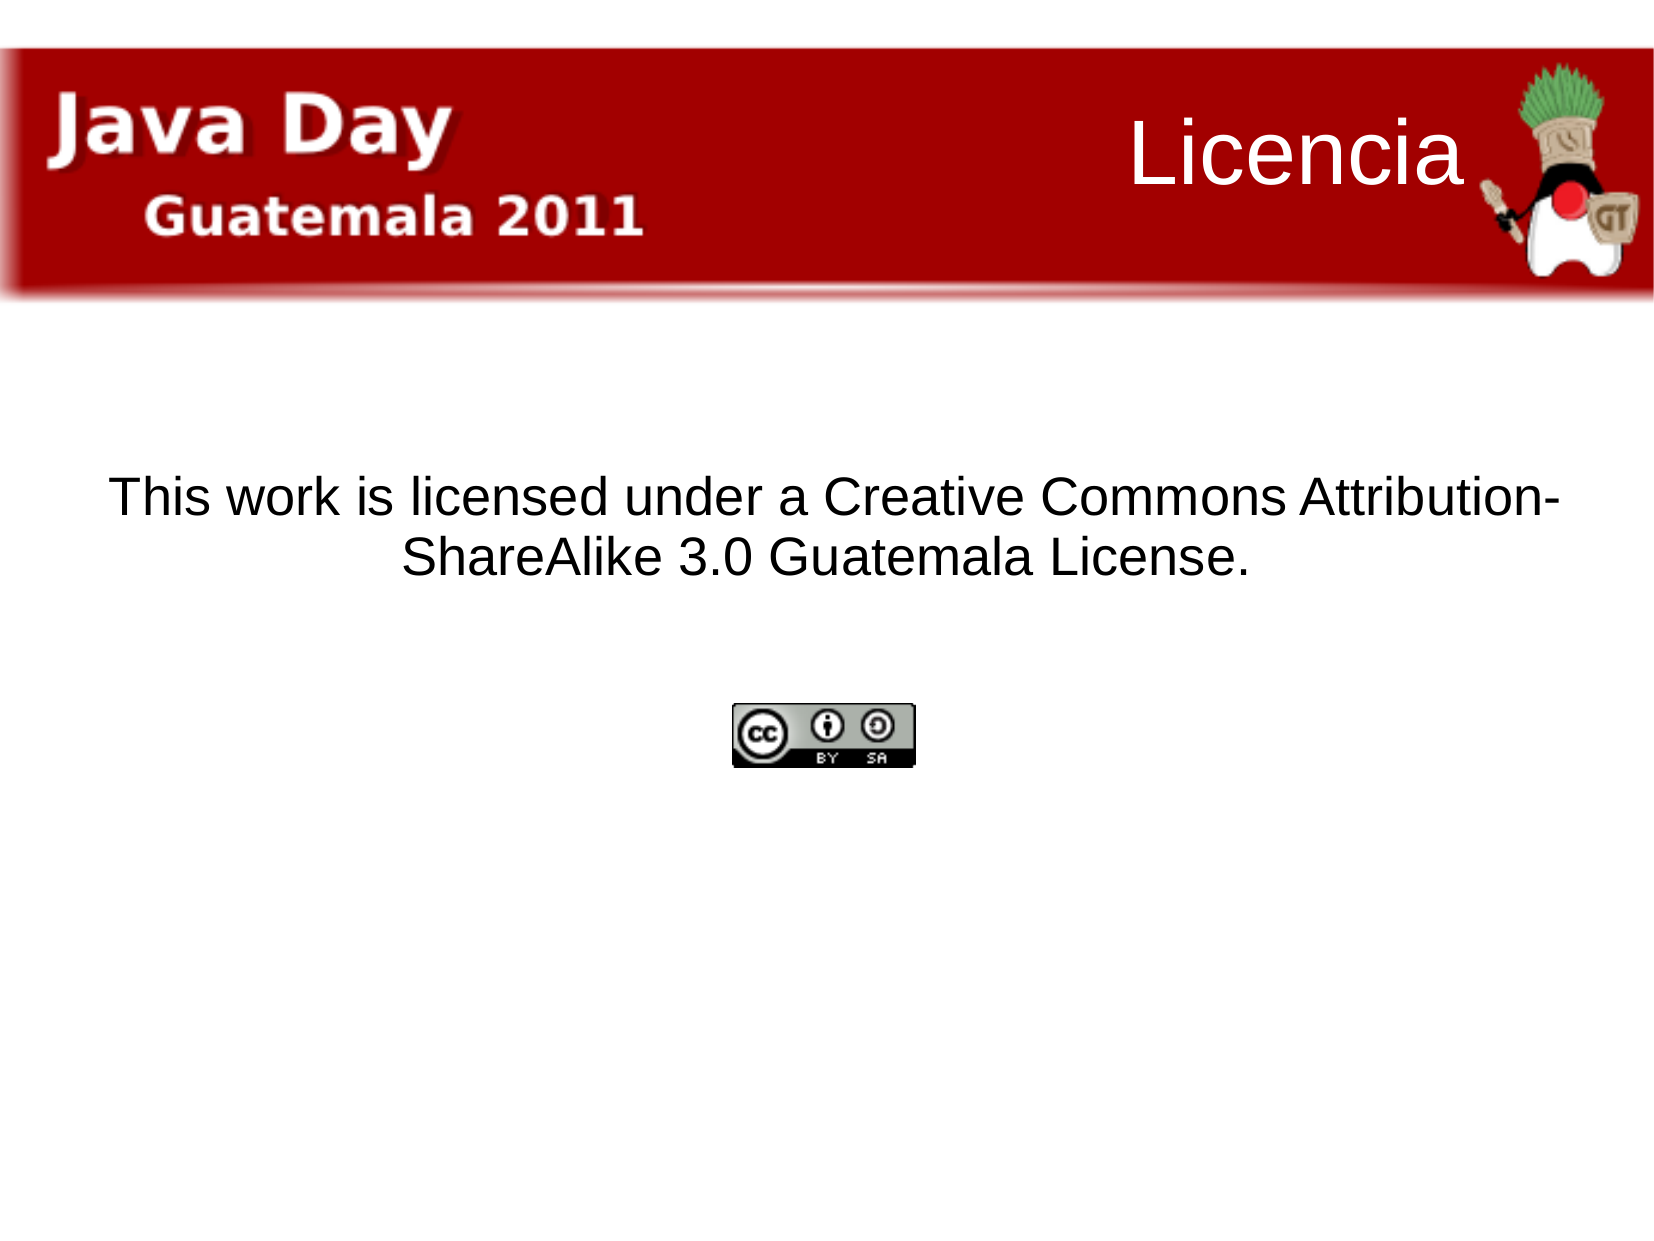

# Licencia
This work is licensed under a Creative Commons Attribution-ShareAlike 3.0 Guatemala License.